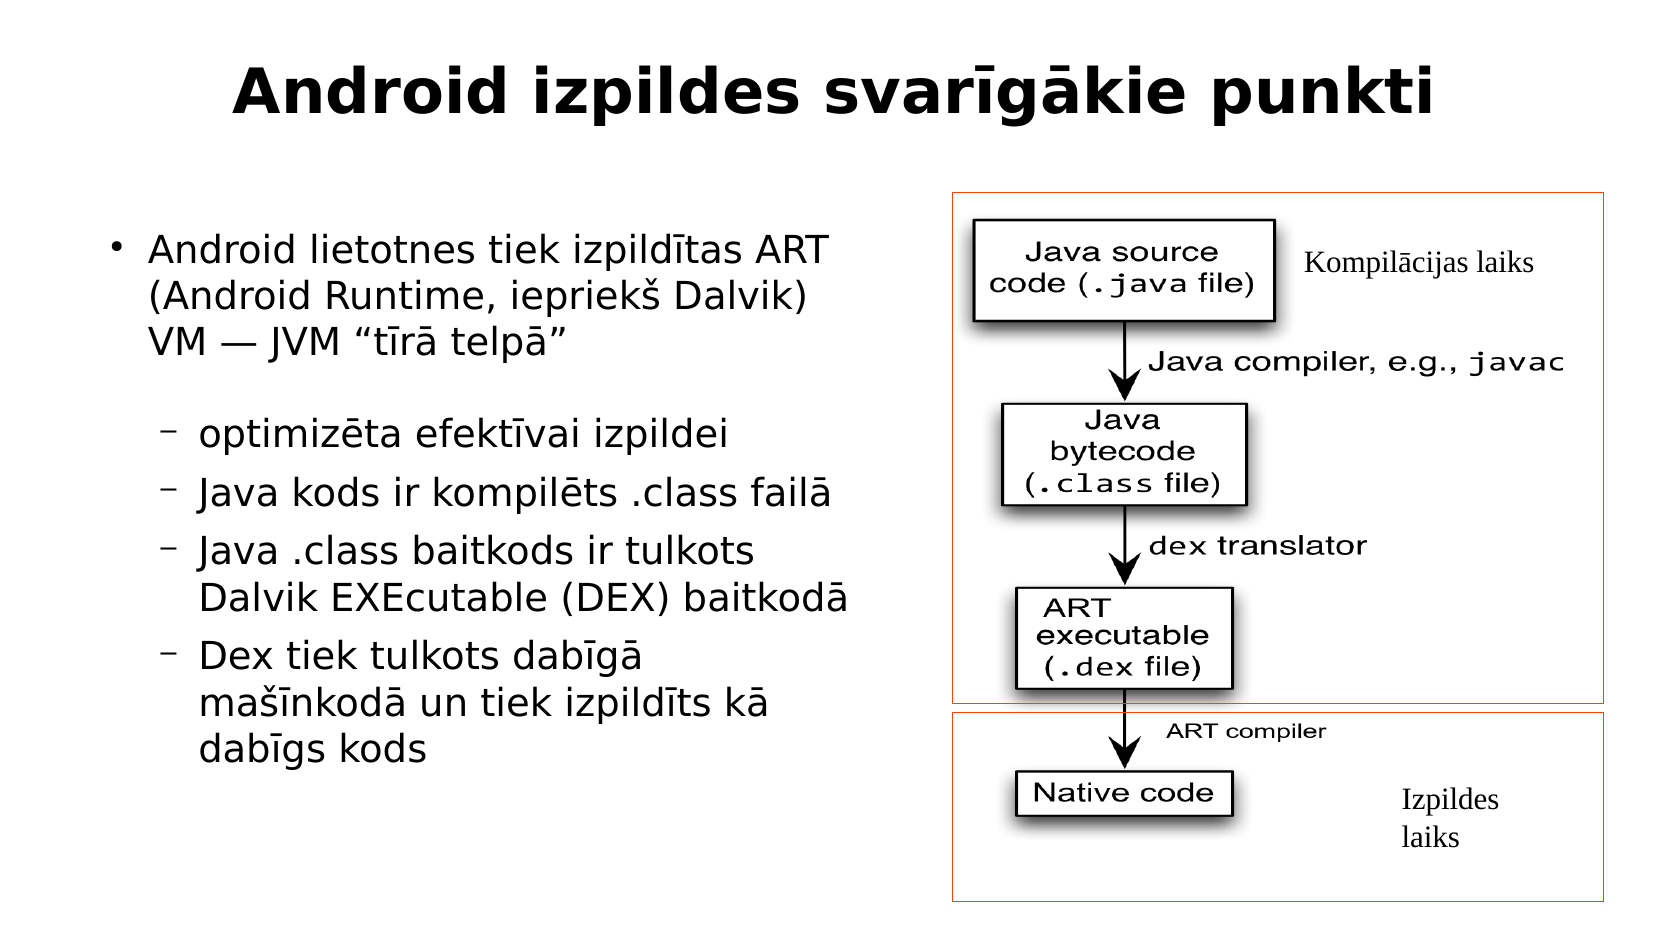

# Android izpildes svarīgākie punkti
Android lietotnes tiek izpildītas ART (Android Runtime, iepriekš Dalvik) VM — JVM “tīrā telpā”
optimizēta efektīvai izpildei
Java kods ir kompilēts .class failā
Java .class baitkods ir tulkots Dalvik EXEcutable (DEX) baitkodā
Dex tiek tulkots dabīgā mašīnkodā un tiek izpildīts kā dabīgs kods
Kompilācijas laiks
Izpildes laiks